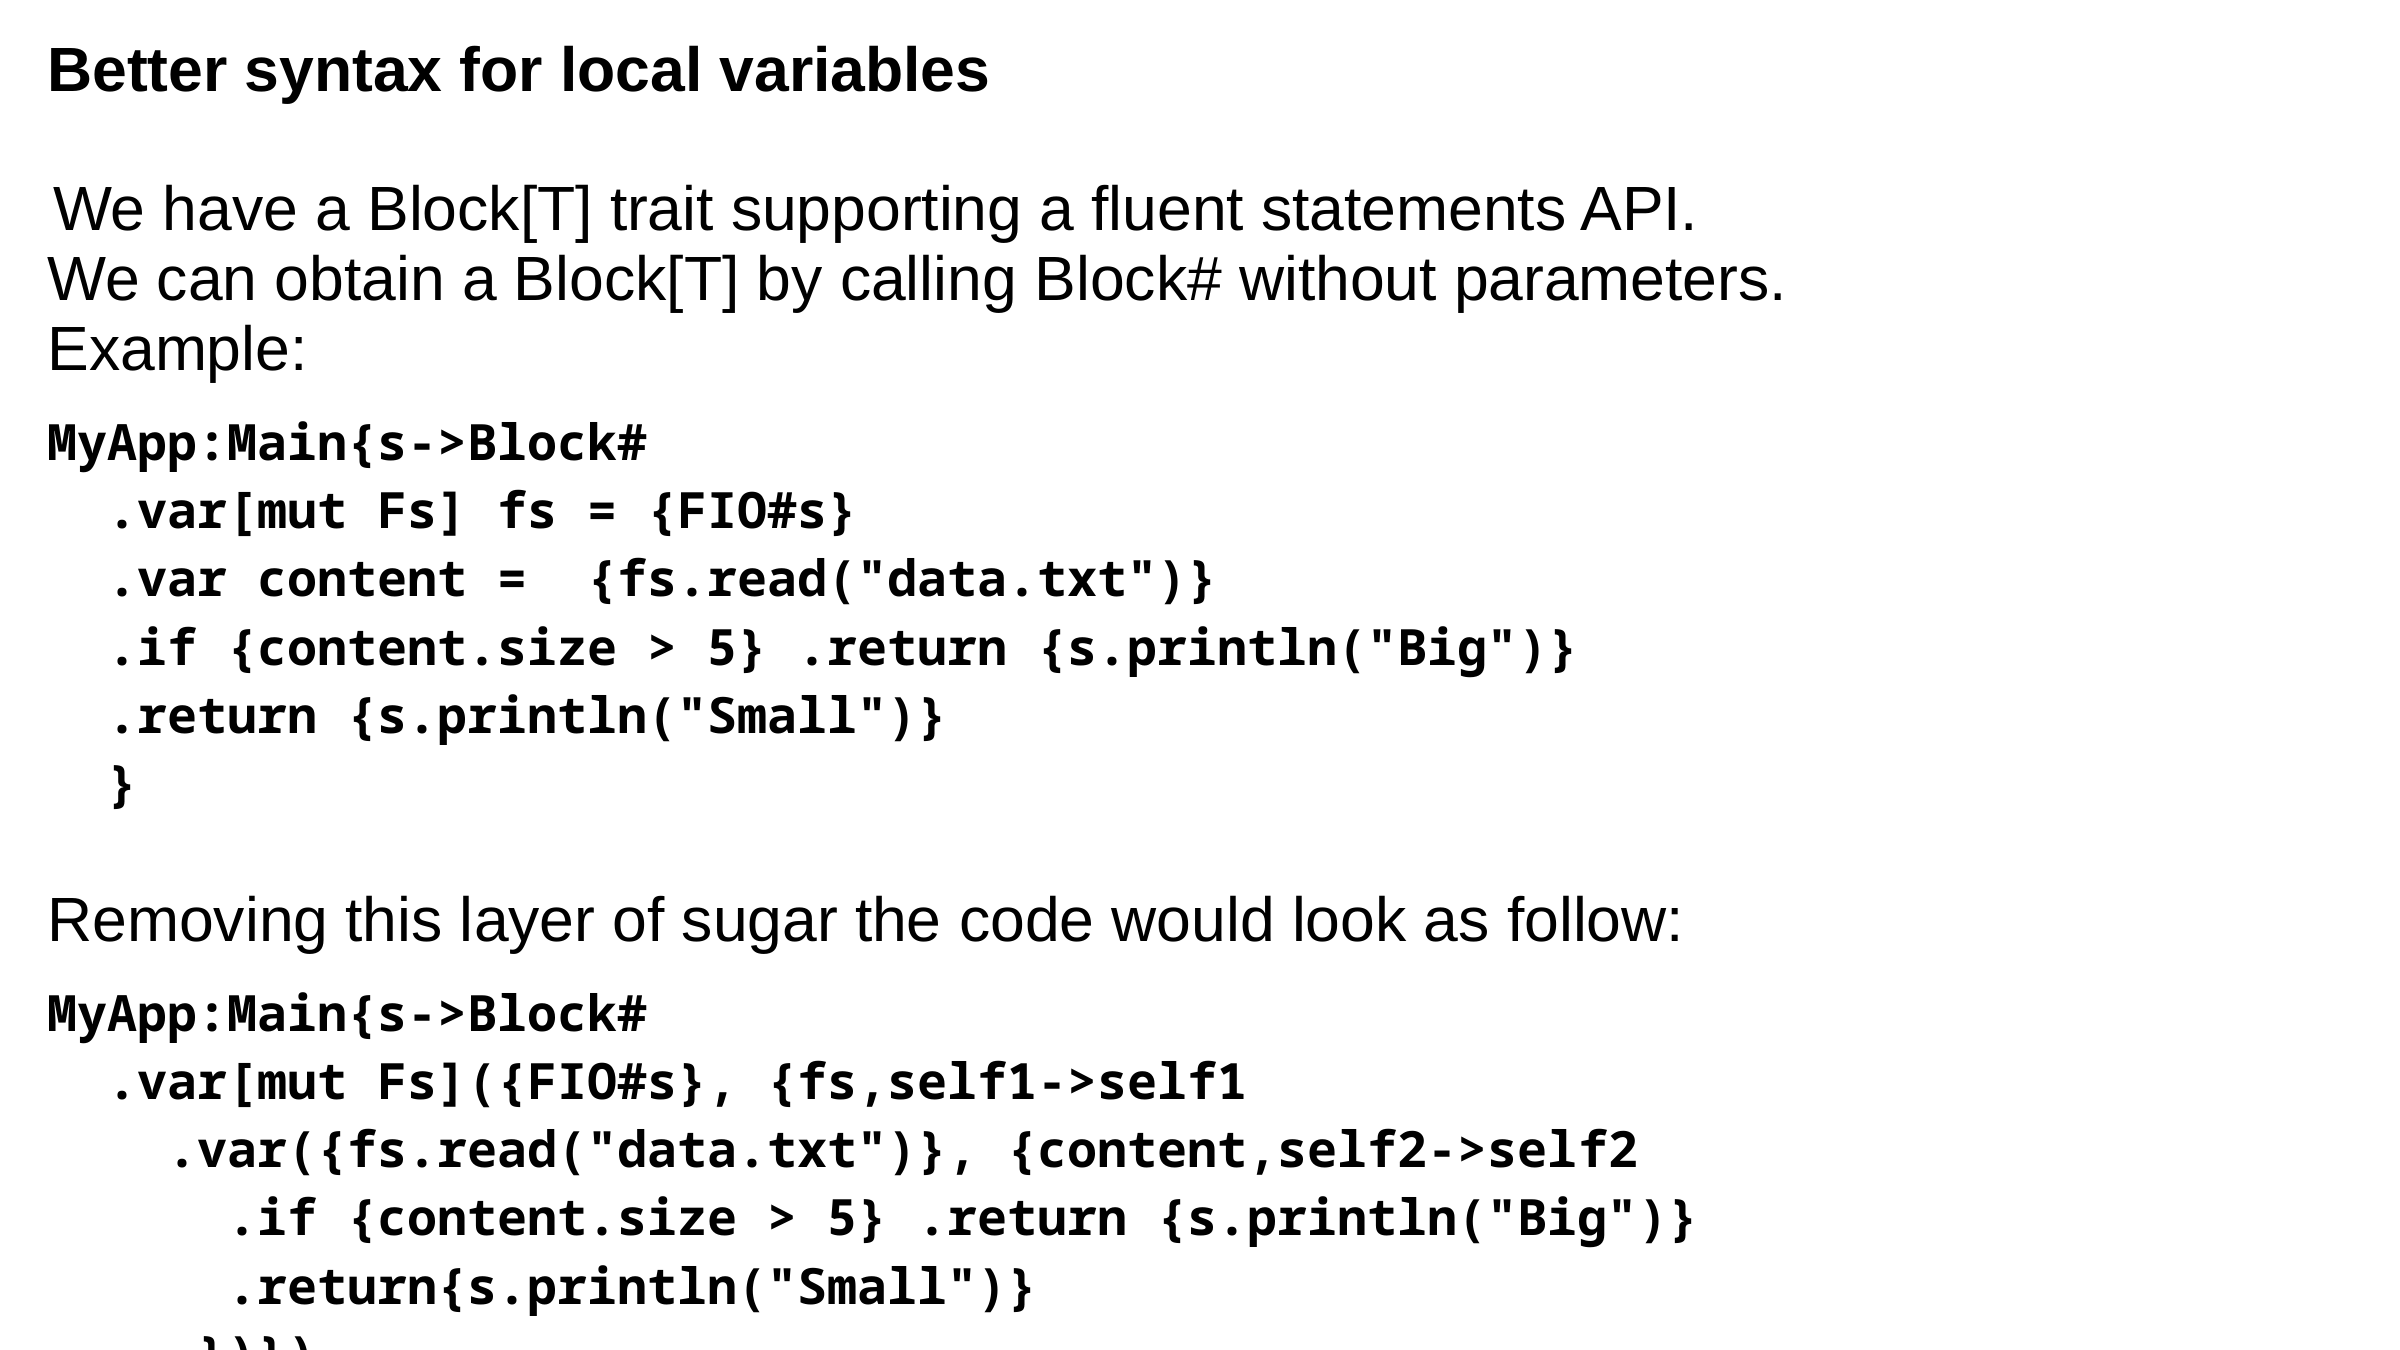

Better syntax for local variables
 We have a Block[T] trait supporting a fluent statements API.
We can obtain a Block[T] by calling Block# without parameters.
Example:
MyApp:Main{s->Block#
 .var[mut Fs] fs = {FIO#s}
 .var content = {fs.read("data.txt")}
 .if {content.size > 5} .return {s.println("Big")}
 .return {s.println("Small")}
 }
Removing this layer of sugar the code would look as follow:
MyApp:Main{s->Block#
 .var[mut Fs]({FIO#s}, {fs,self1->self1
 .var({fs.read("data.txt")}, {content,self2->self2
 .if {content.size > 5} .return {s.println("Big")}
 .return{s.println("Small")}
 })})
 }